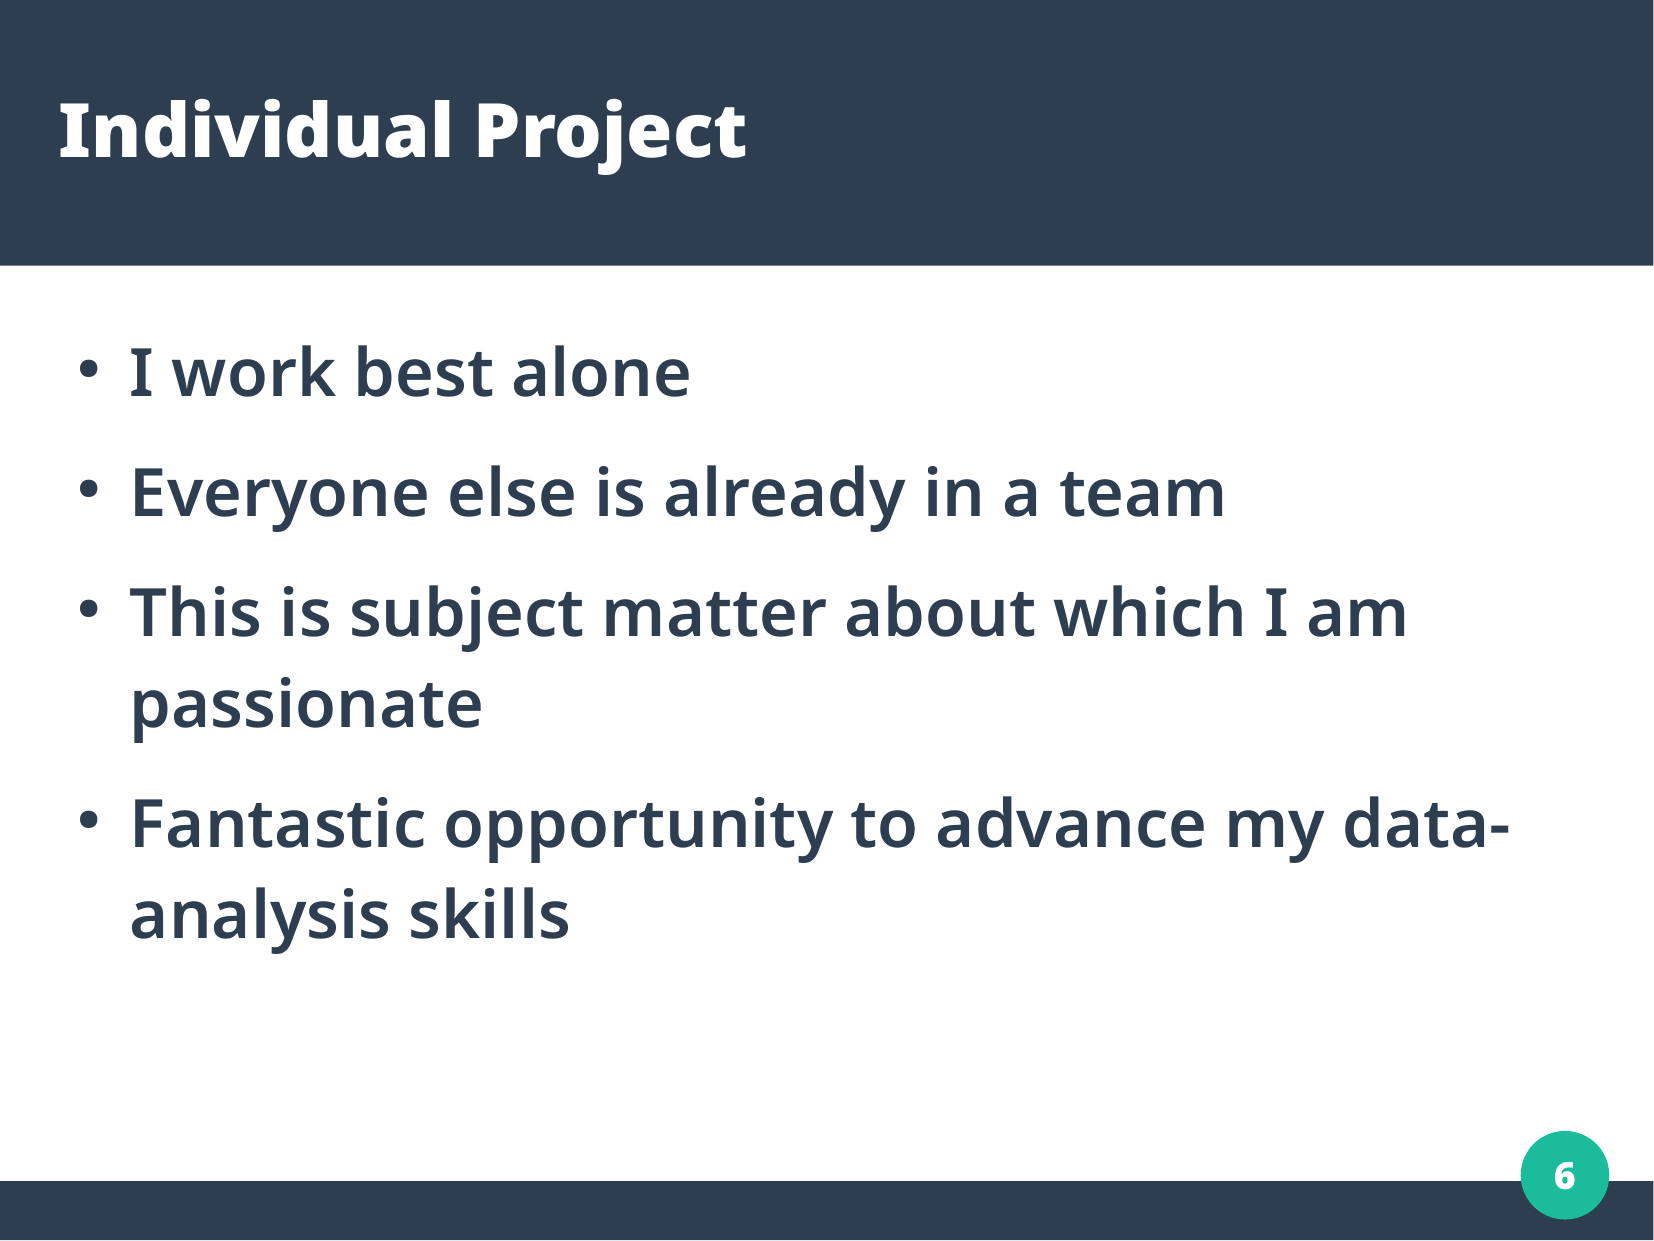

# Individual Project
I work best alone
Everyone else is already in a team
This is subject matter about which I am passionate
Fantastic opportunity to advance my data-analysis skills
6